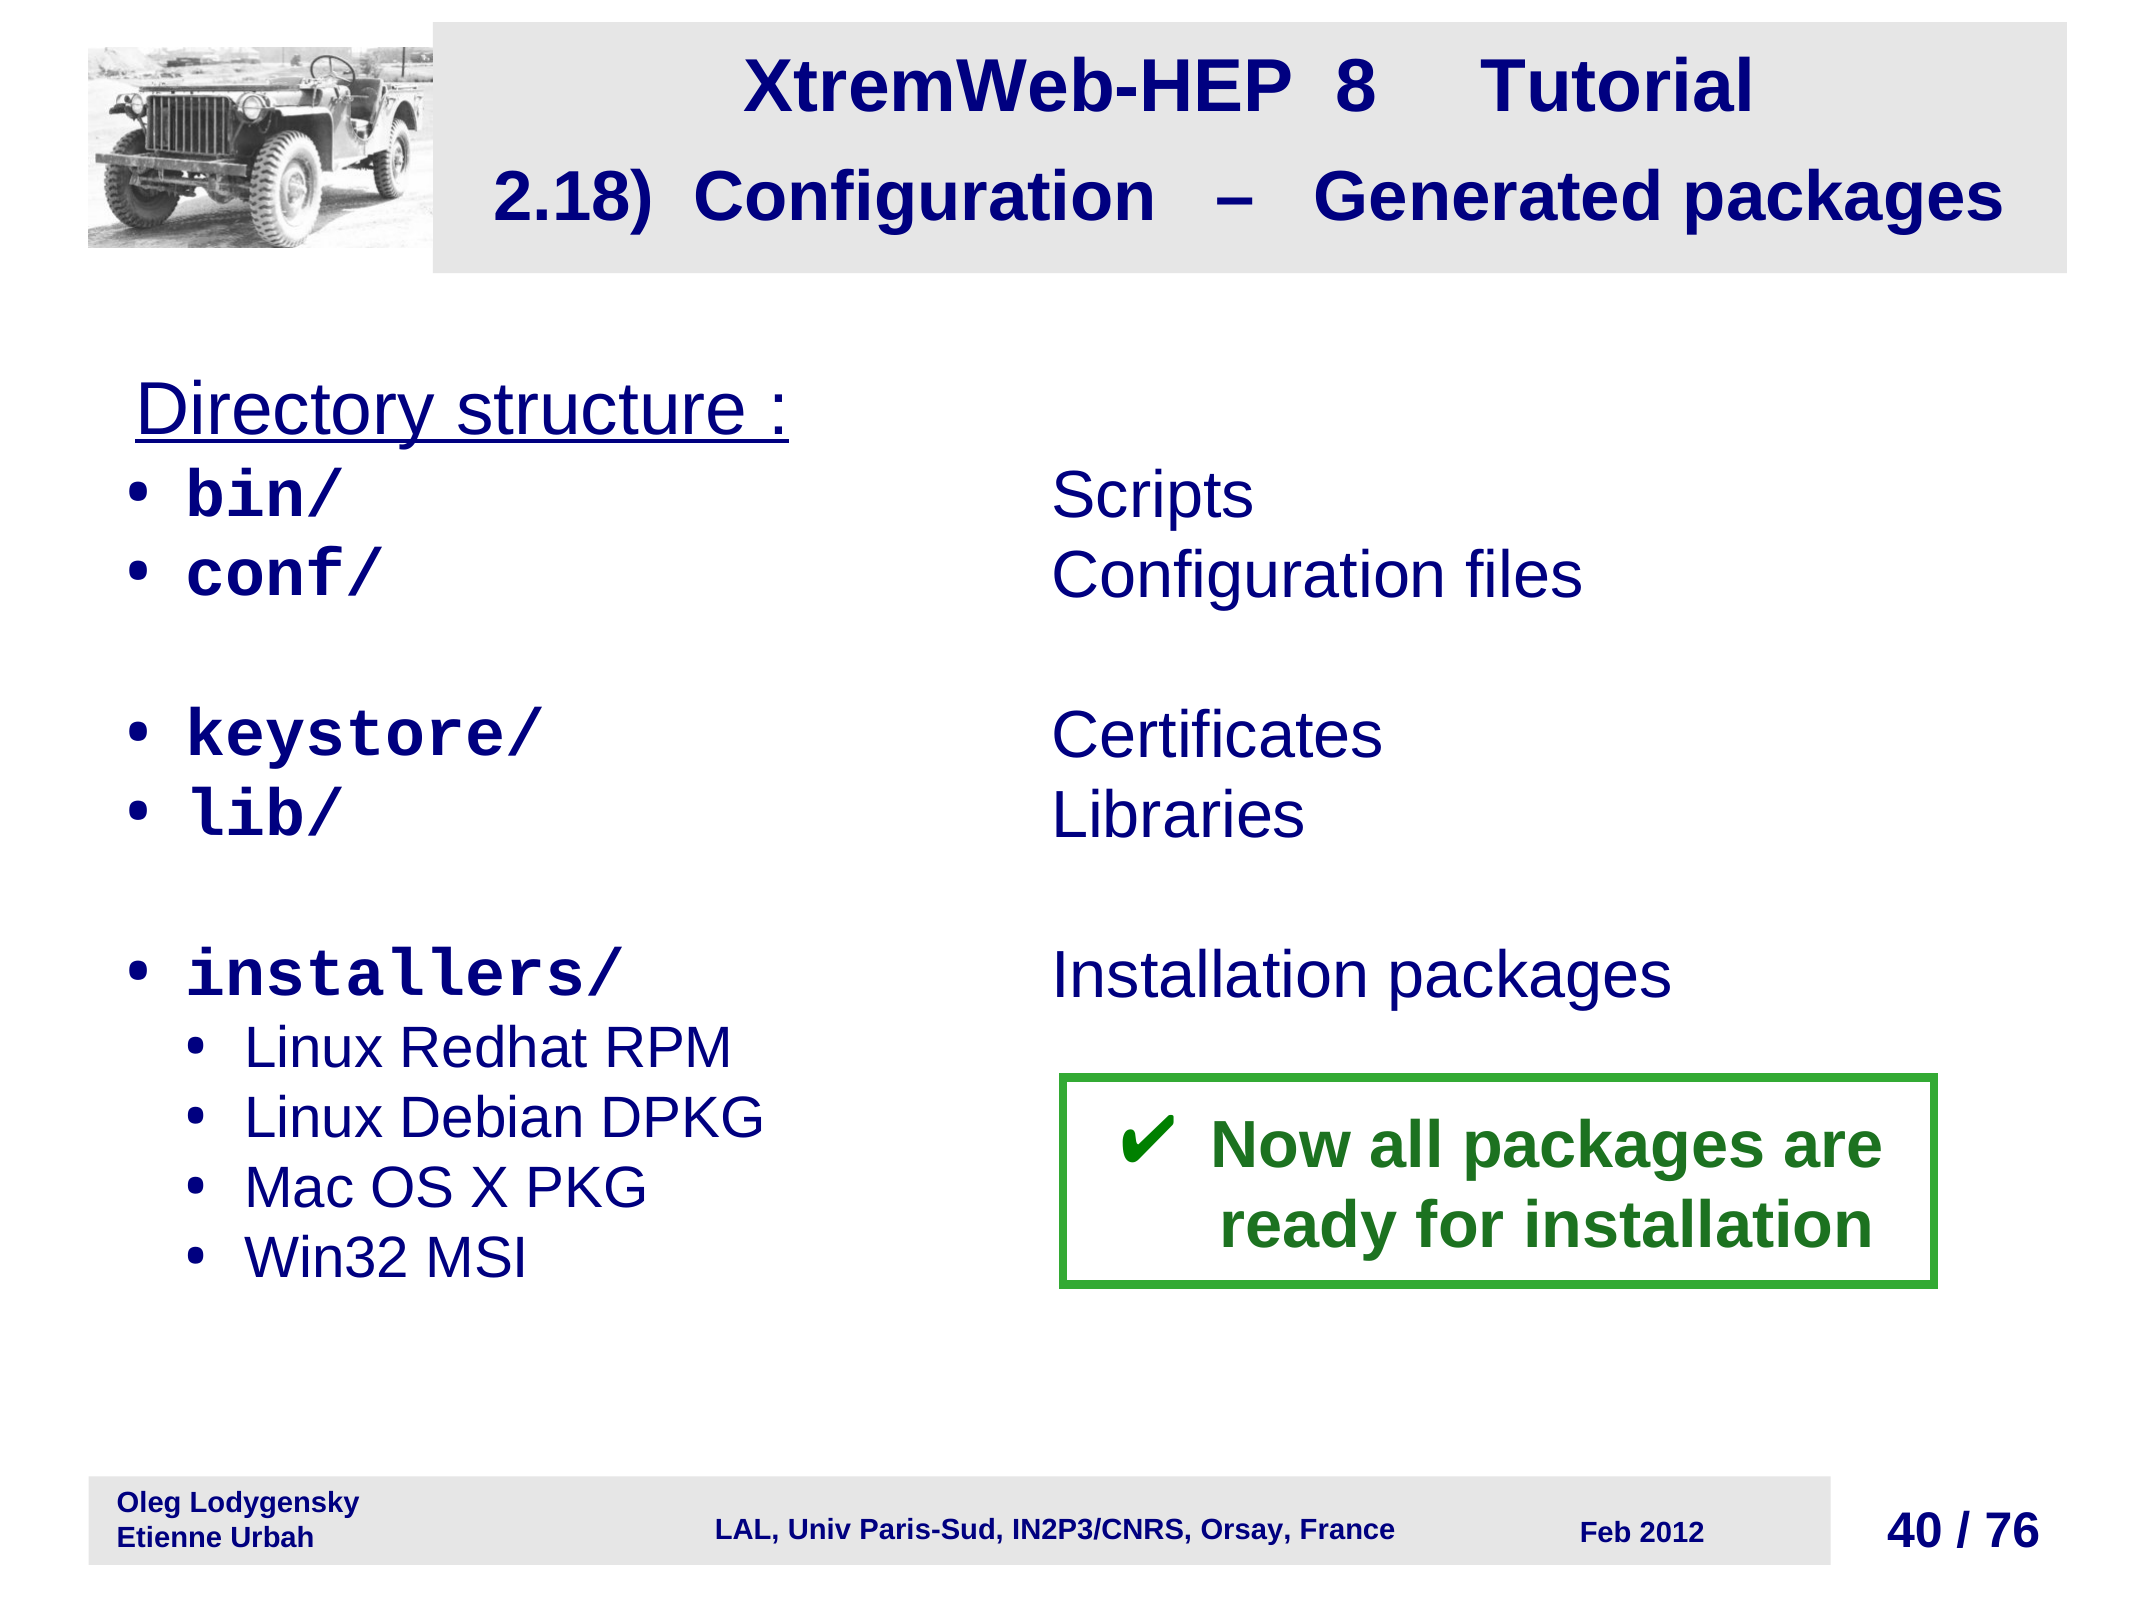

# 2.18) Configuration – Generated packages
Directory structure :
bin/
conf/
keystore/
lib/
installers/
Linux Redhat RPM
Linux Debian DPKG
Mac OS X PKG
Win32 MSI
Scripts
Configuration files
Certificates
Libraries
Installation packages
Now all packages are ready for installation
40